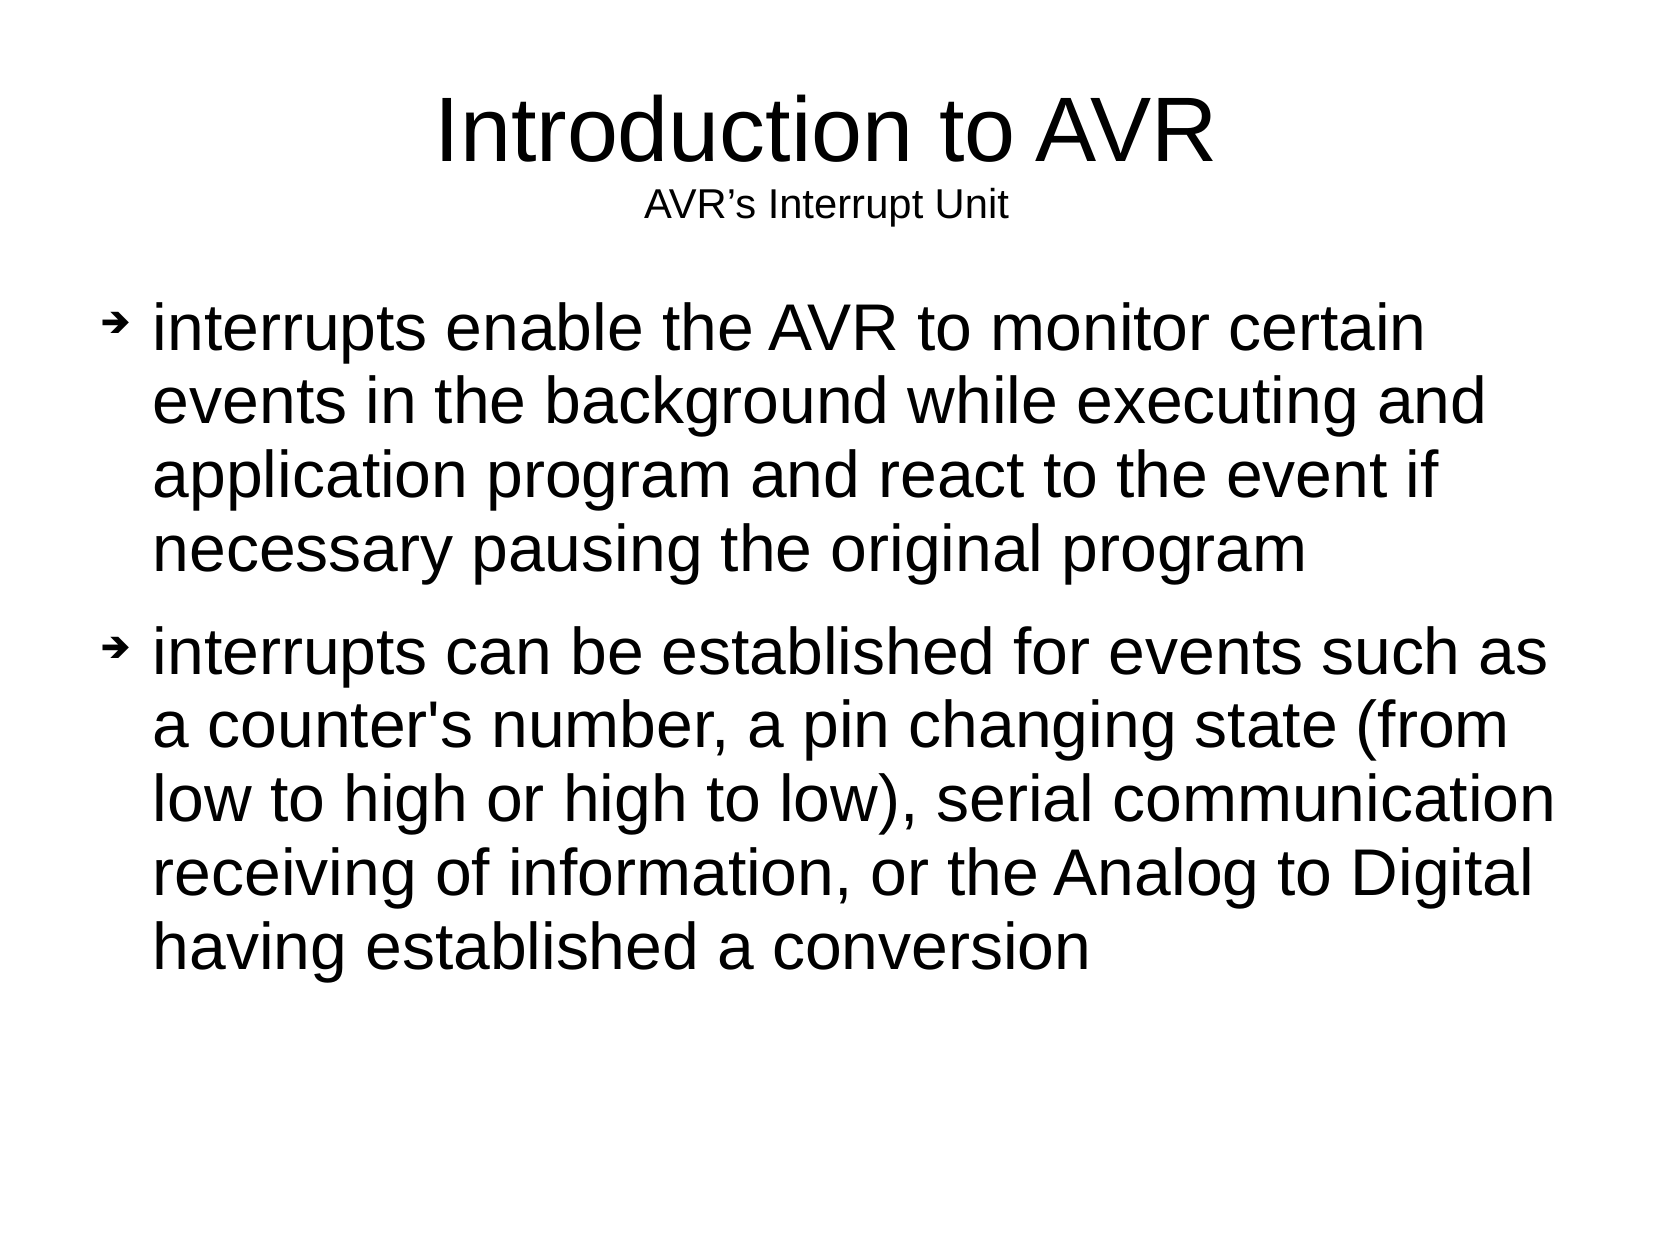

# Introduction to AVR AVR’s Interrupt Unit
interrupts enable the AVR to monitor certain events in the background while executing and application program and react to the event if necessary pausing the original program
interrupts can be established for events such as a counter's number, a pin changing state (from low to high or high to low), serial communication receiving of information, or the Analog to Digital having established a conversion